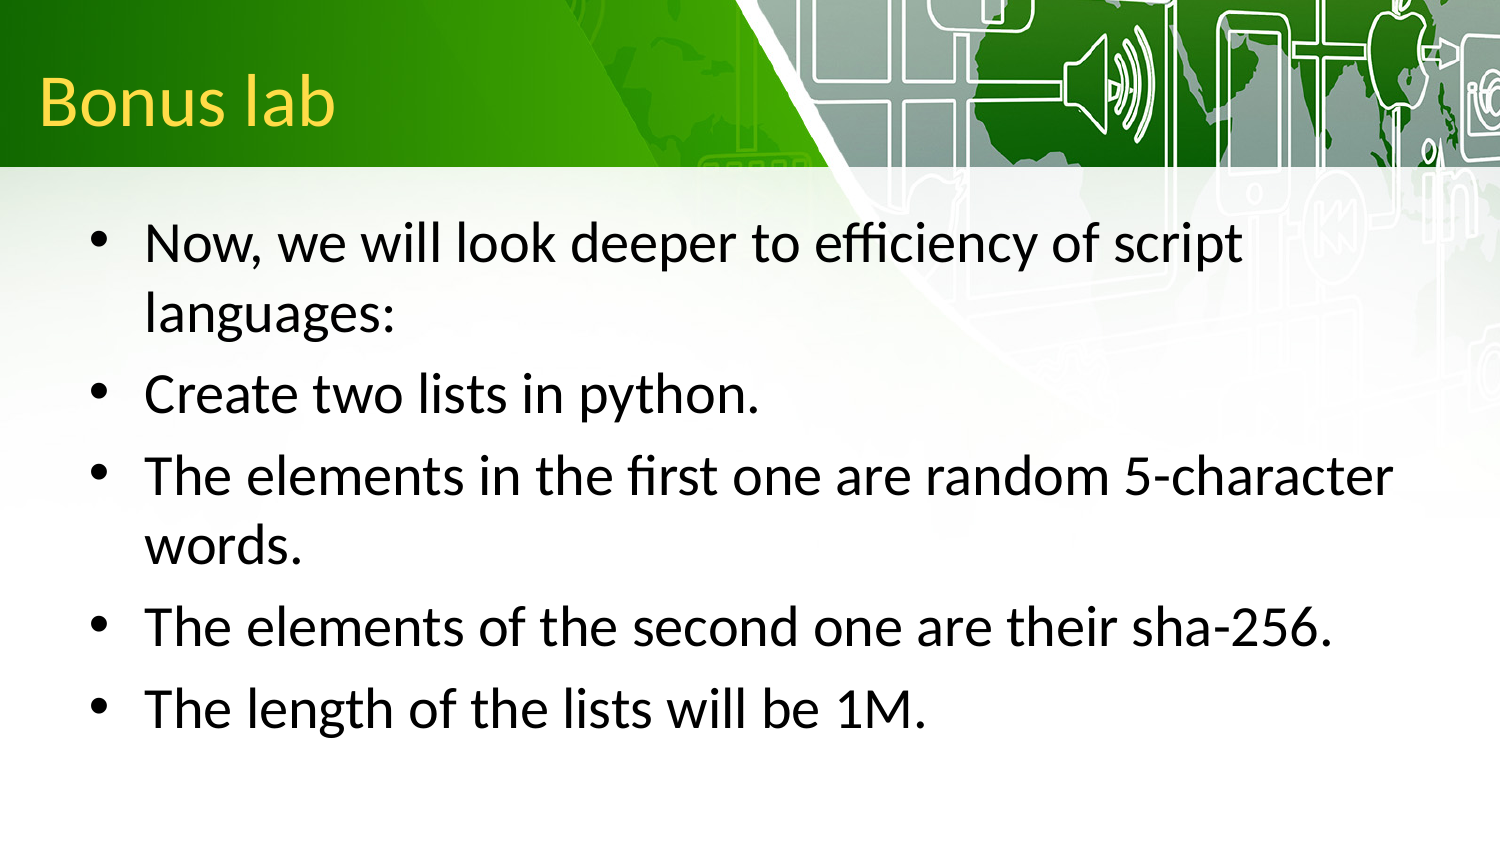

# Bonus lab
Now, we will look deeper to efficiency of script languages:
Create two lists in python.
The elements in the first one are random 5-character words.
The elements of the second one are their sha-256.
The length of the lists will be 1M.